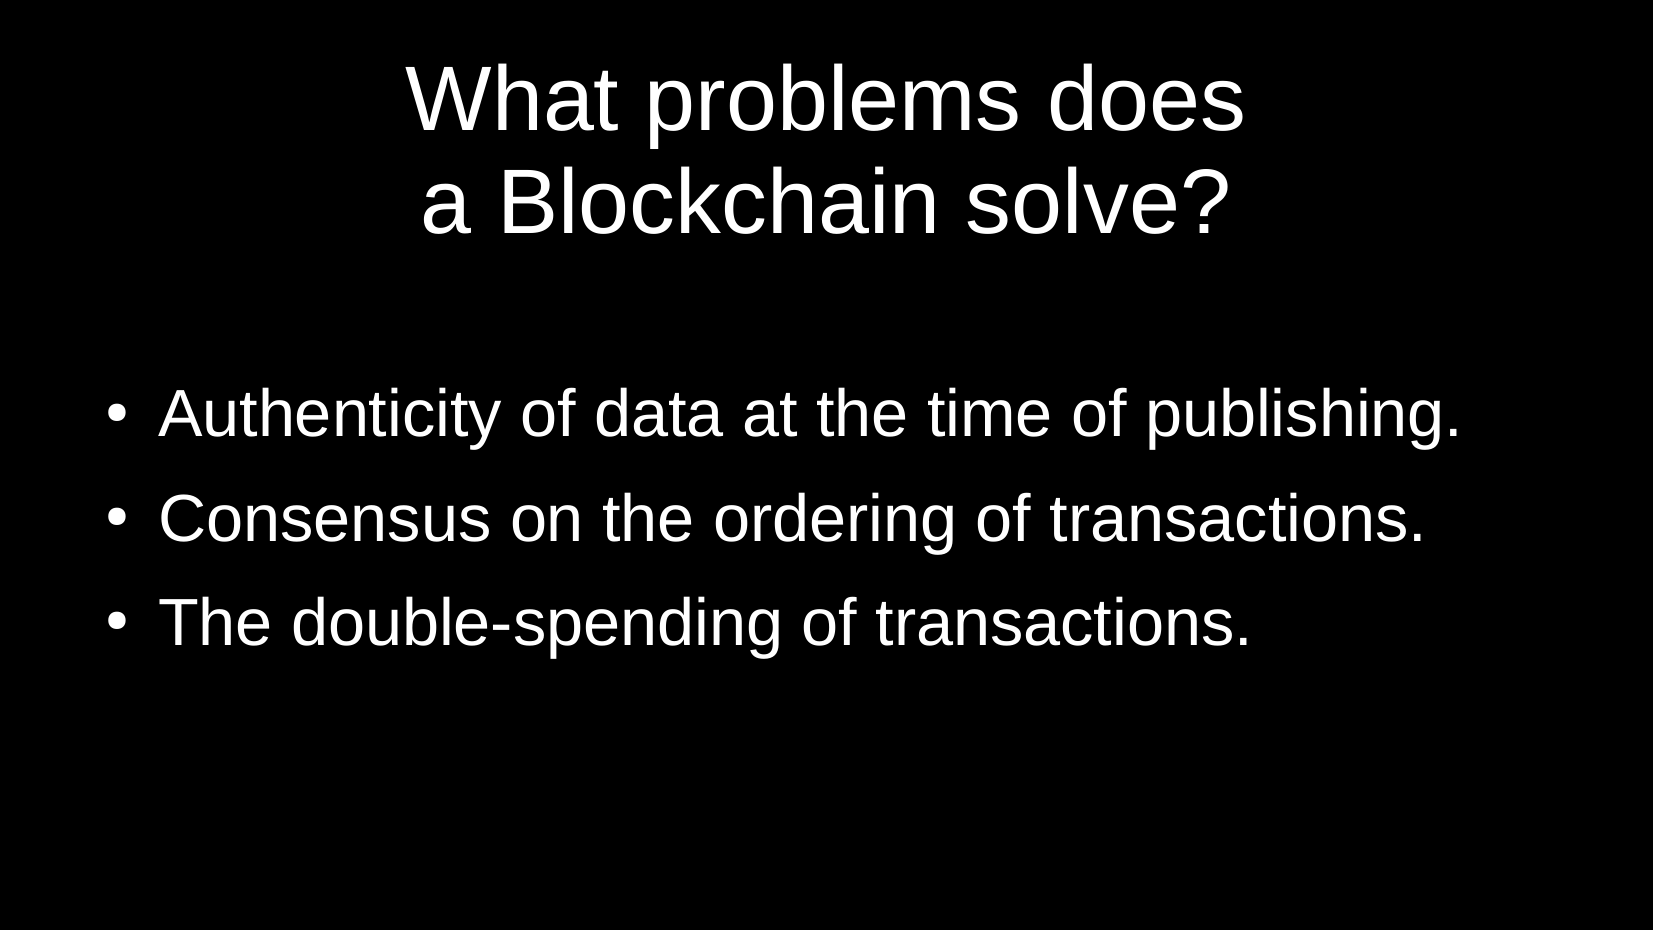

# What problems does a Blockchain solve?
Authenticity of data at the time of publishing.
Consensus on the ordering of transactions.
The double-spending of transactions.